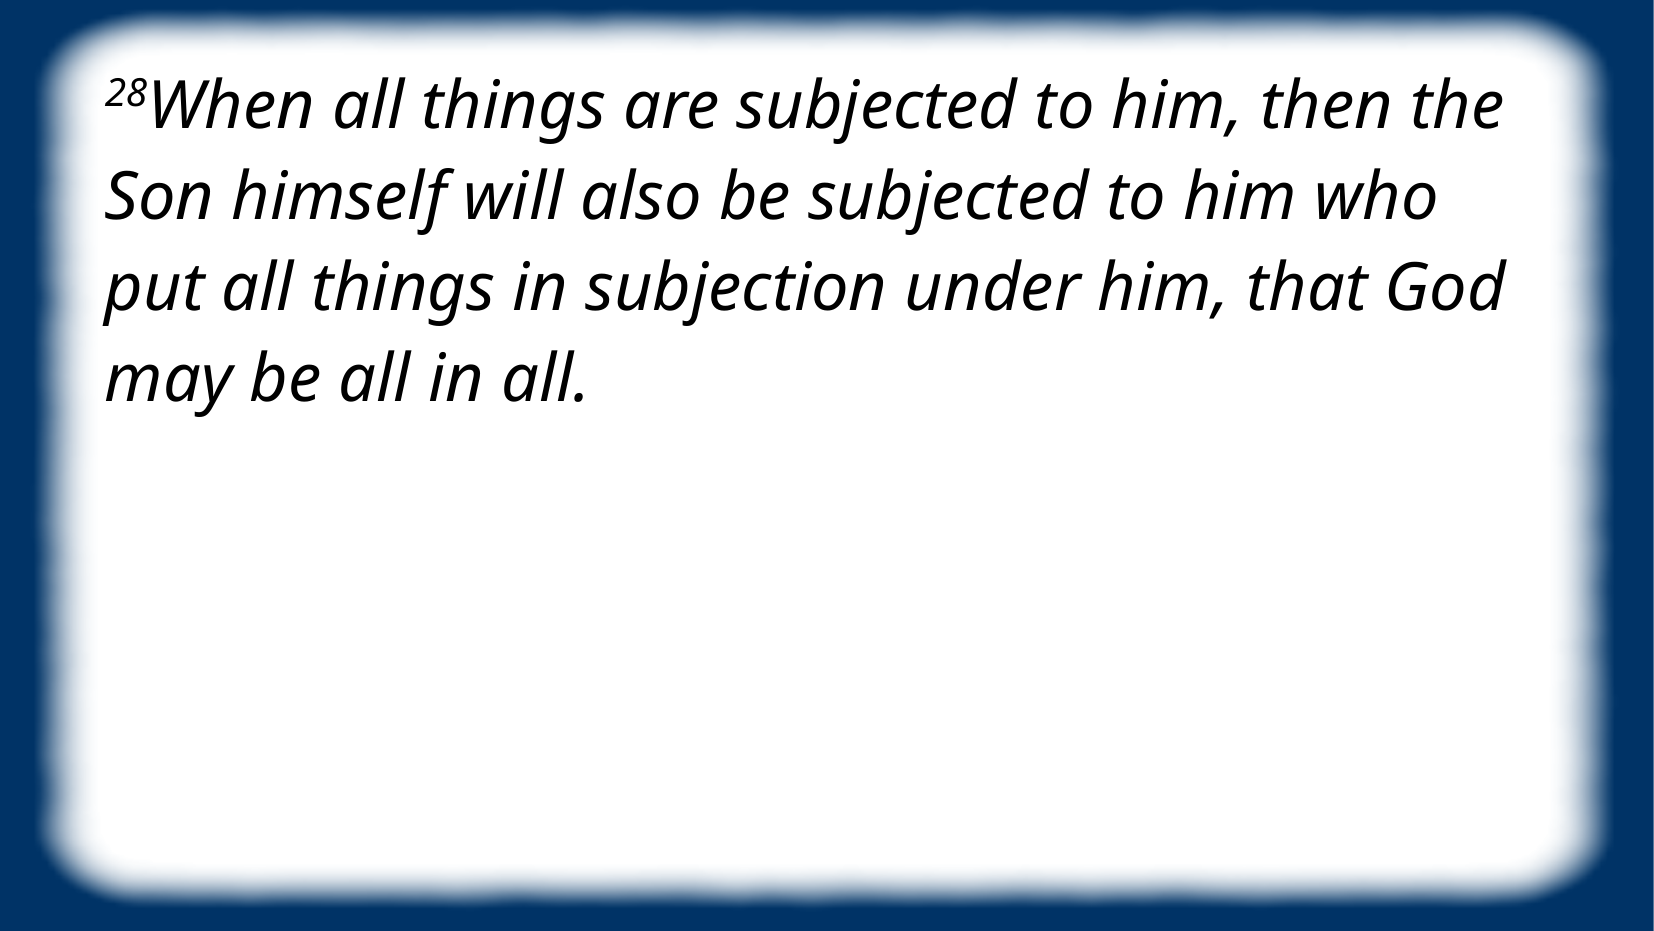

28When all things are subjected to him, then the Son himself will also be subjected to him who put all things in subjection under him, that God may be all in all.